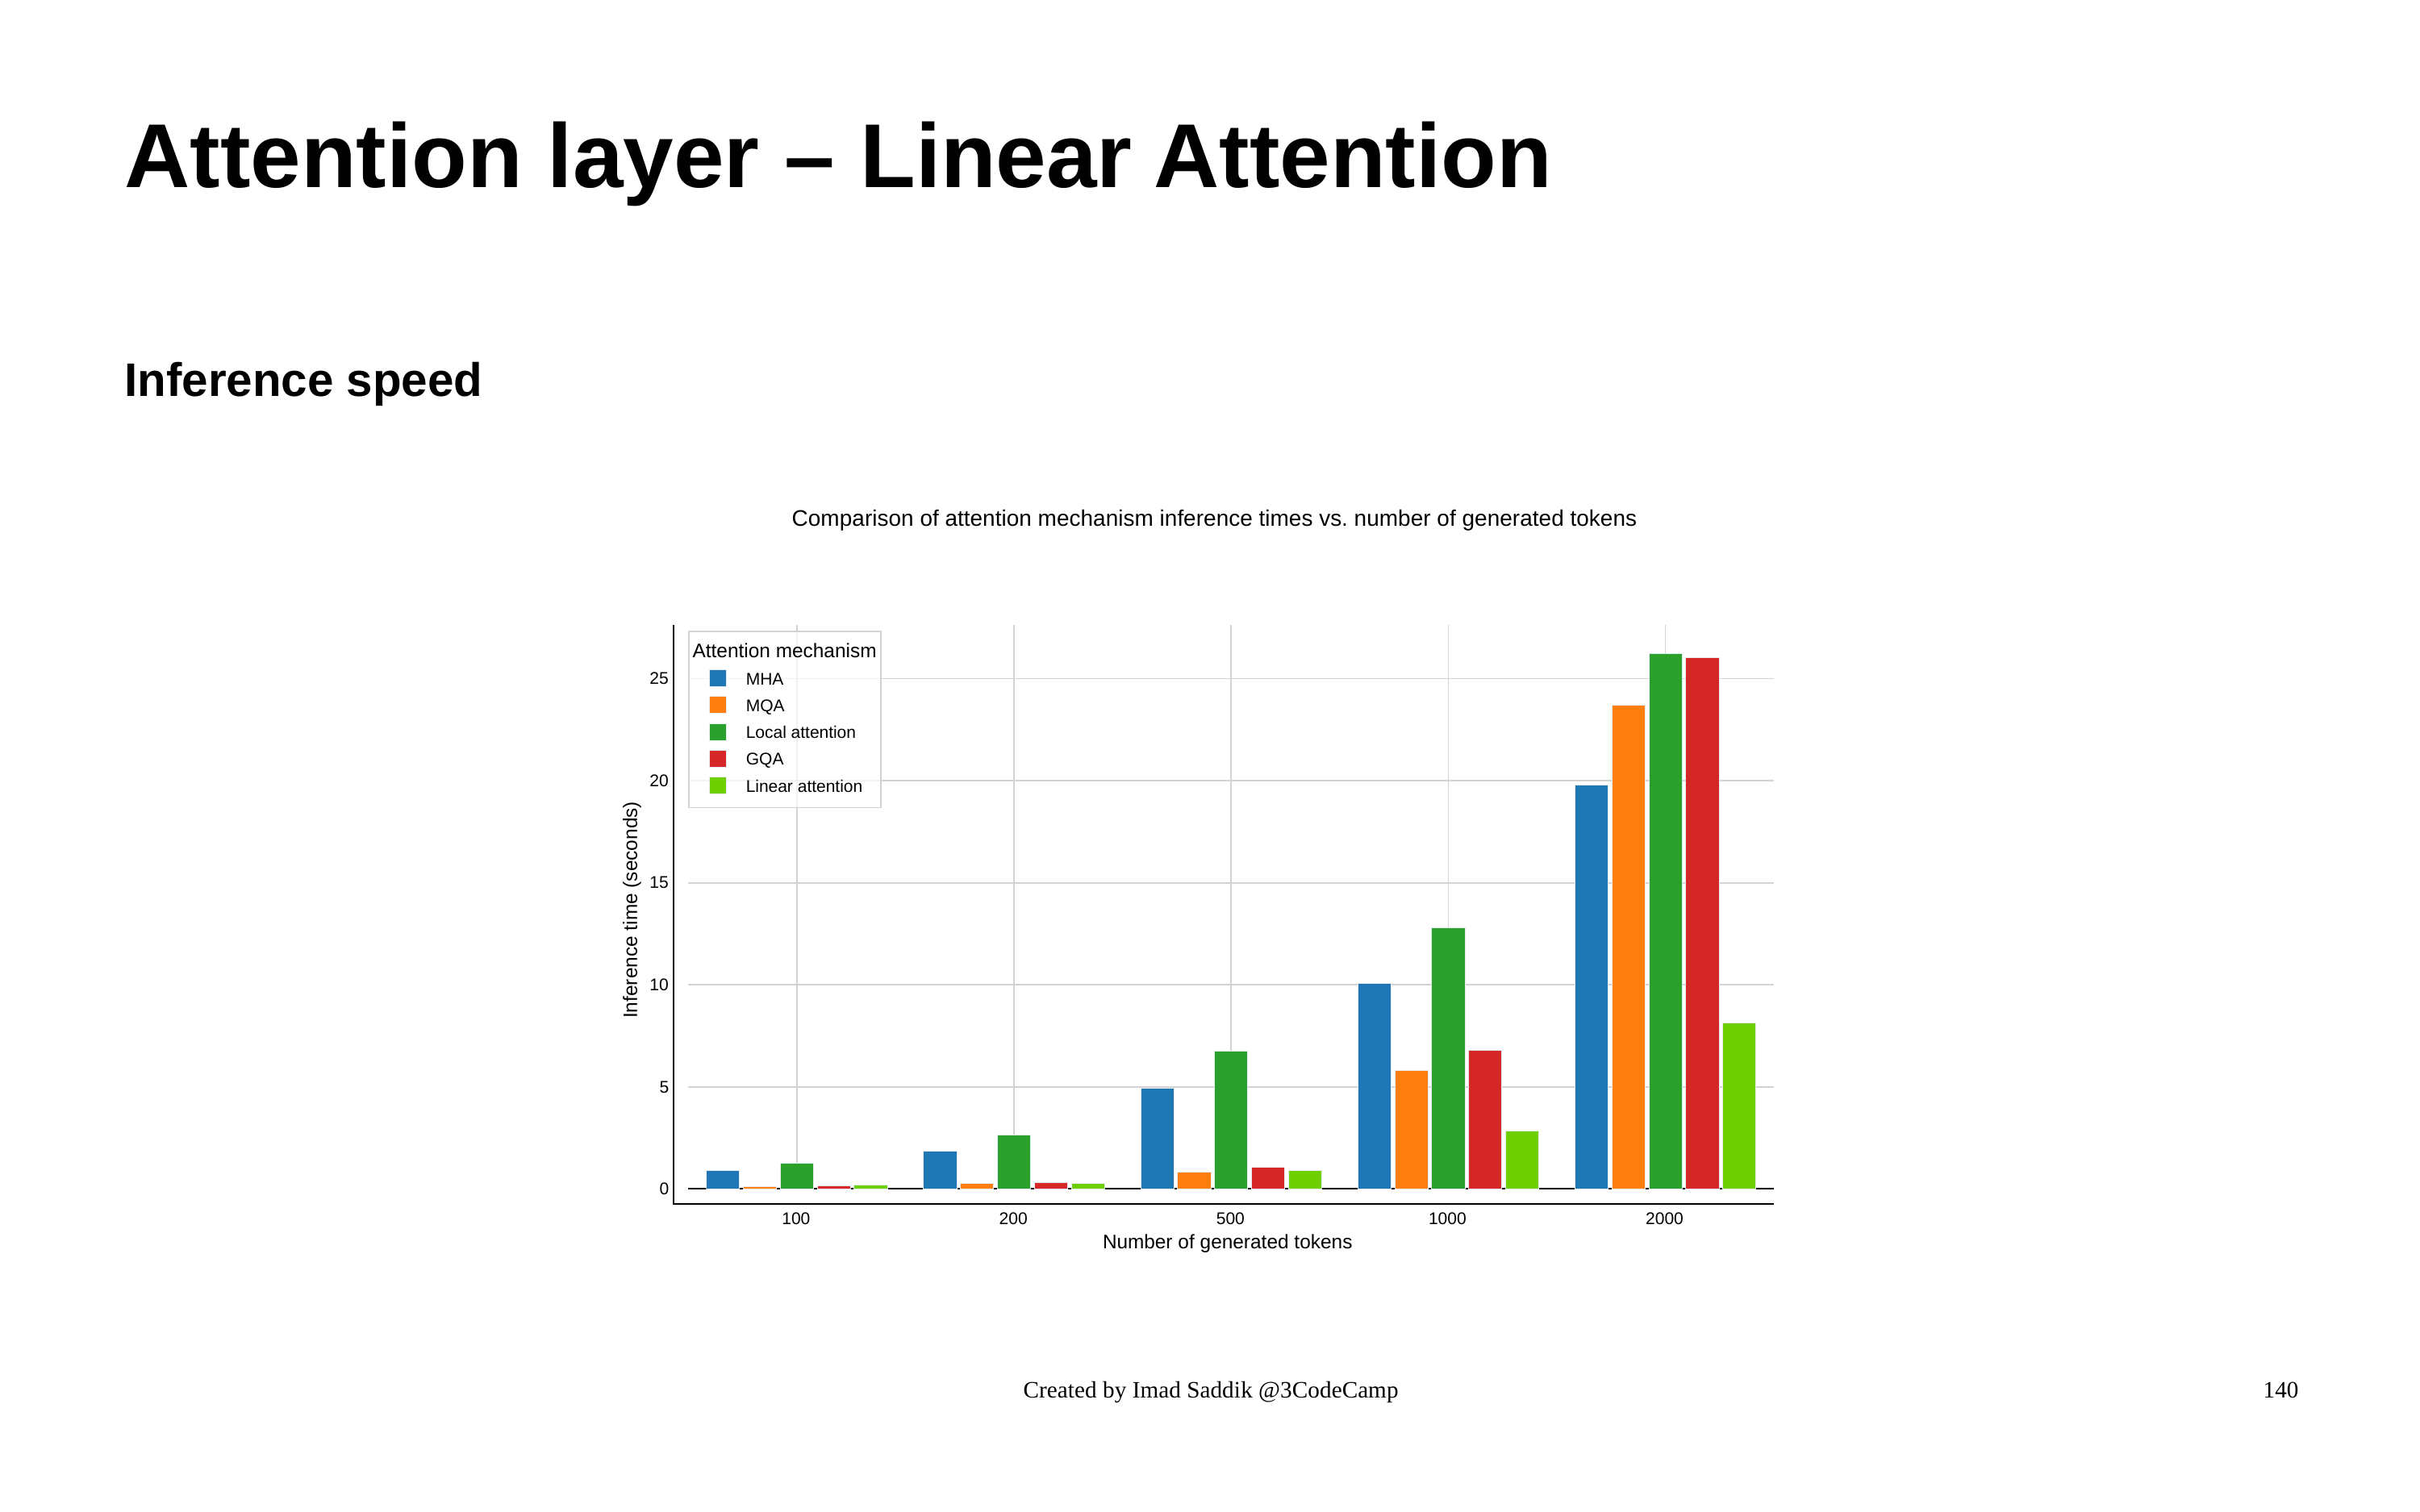

Attention layer – Linear Attention
Inference speed
Created by Imad Saddik @3CodeCamp
140